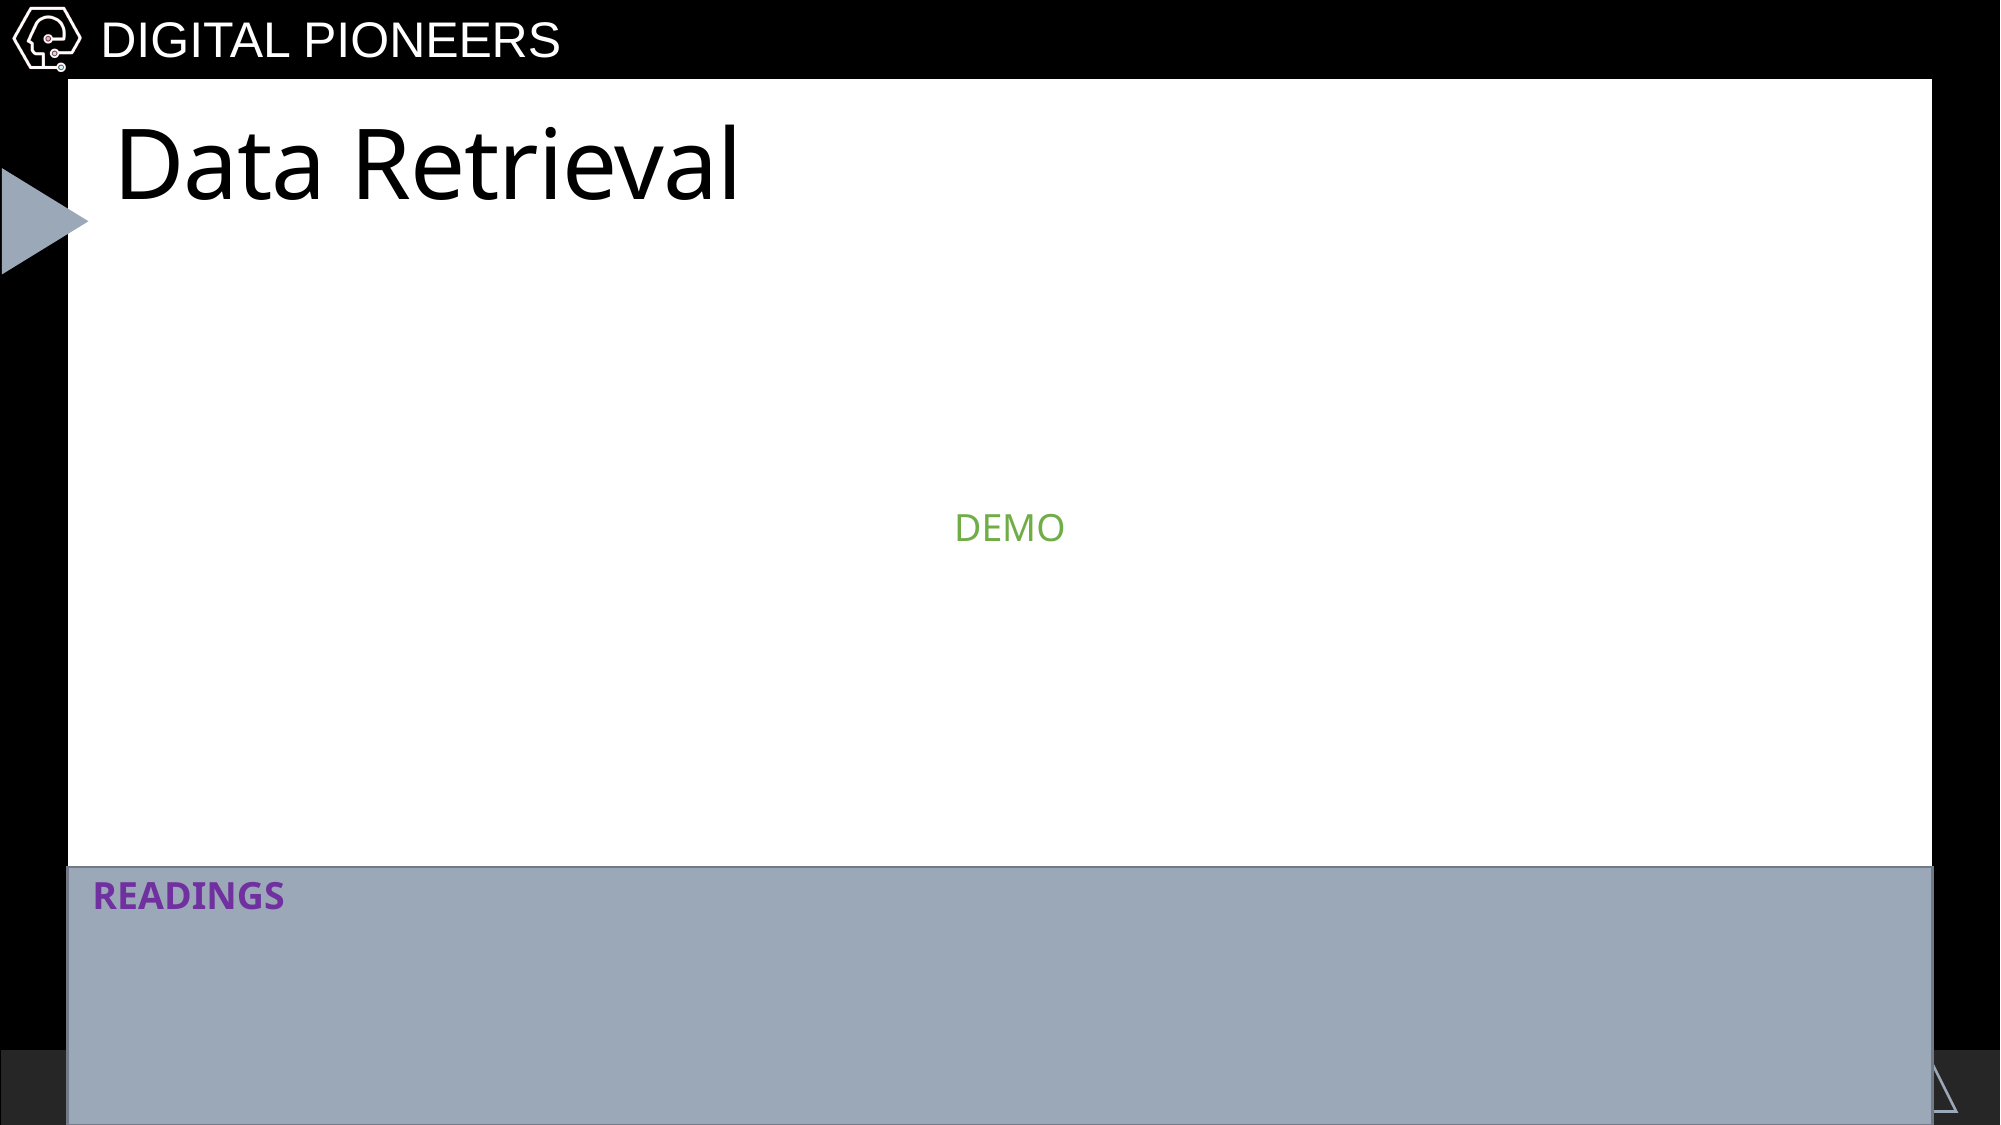

DIGITAL PIONEERS
# Data Retrieval
DEMO
READINGS